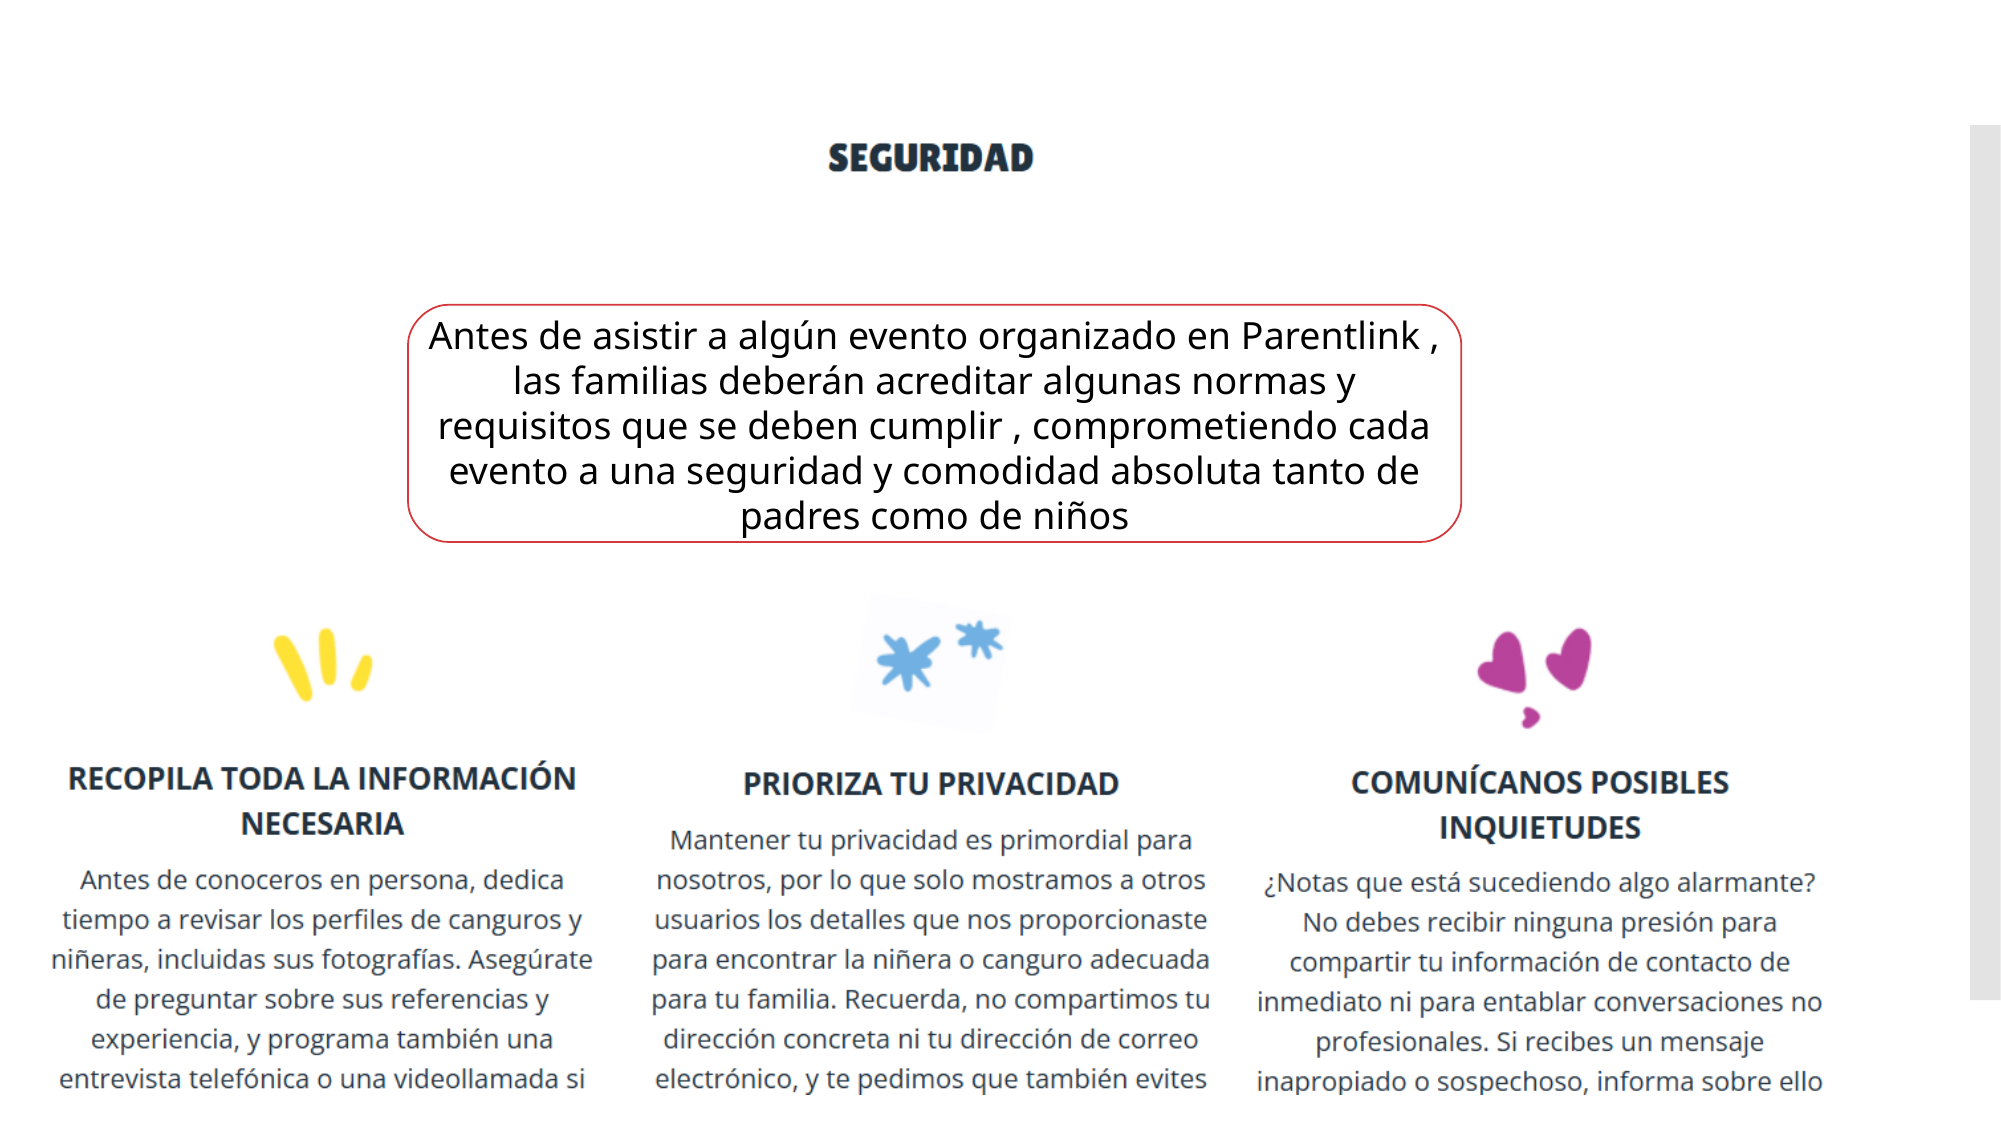

Antes de asistir a algún evento organizado en Parentlink , las familias deberán acreditar algunas normas y requisitos que se deben cumplir , comprometiendo cada evento a una seguridad y comodidad absoluta tanto de padres como de niños